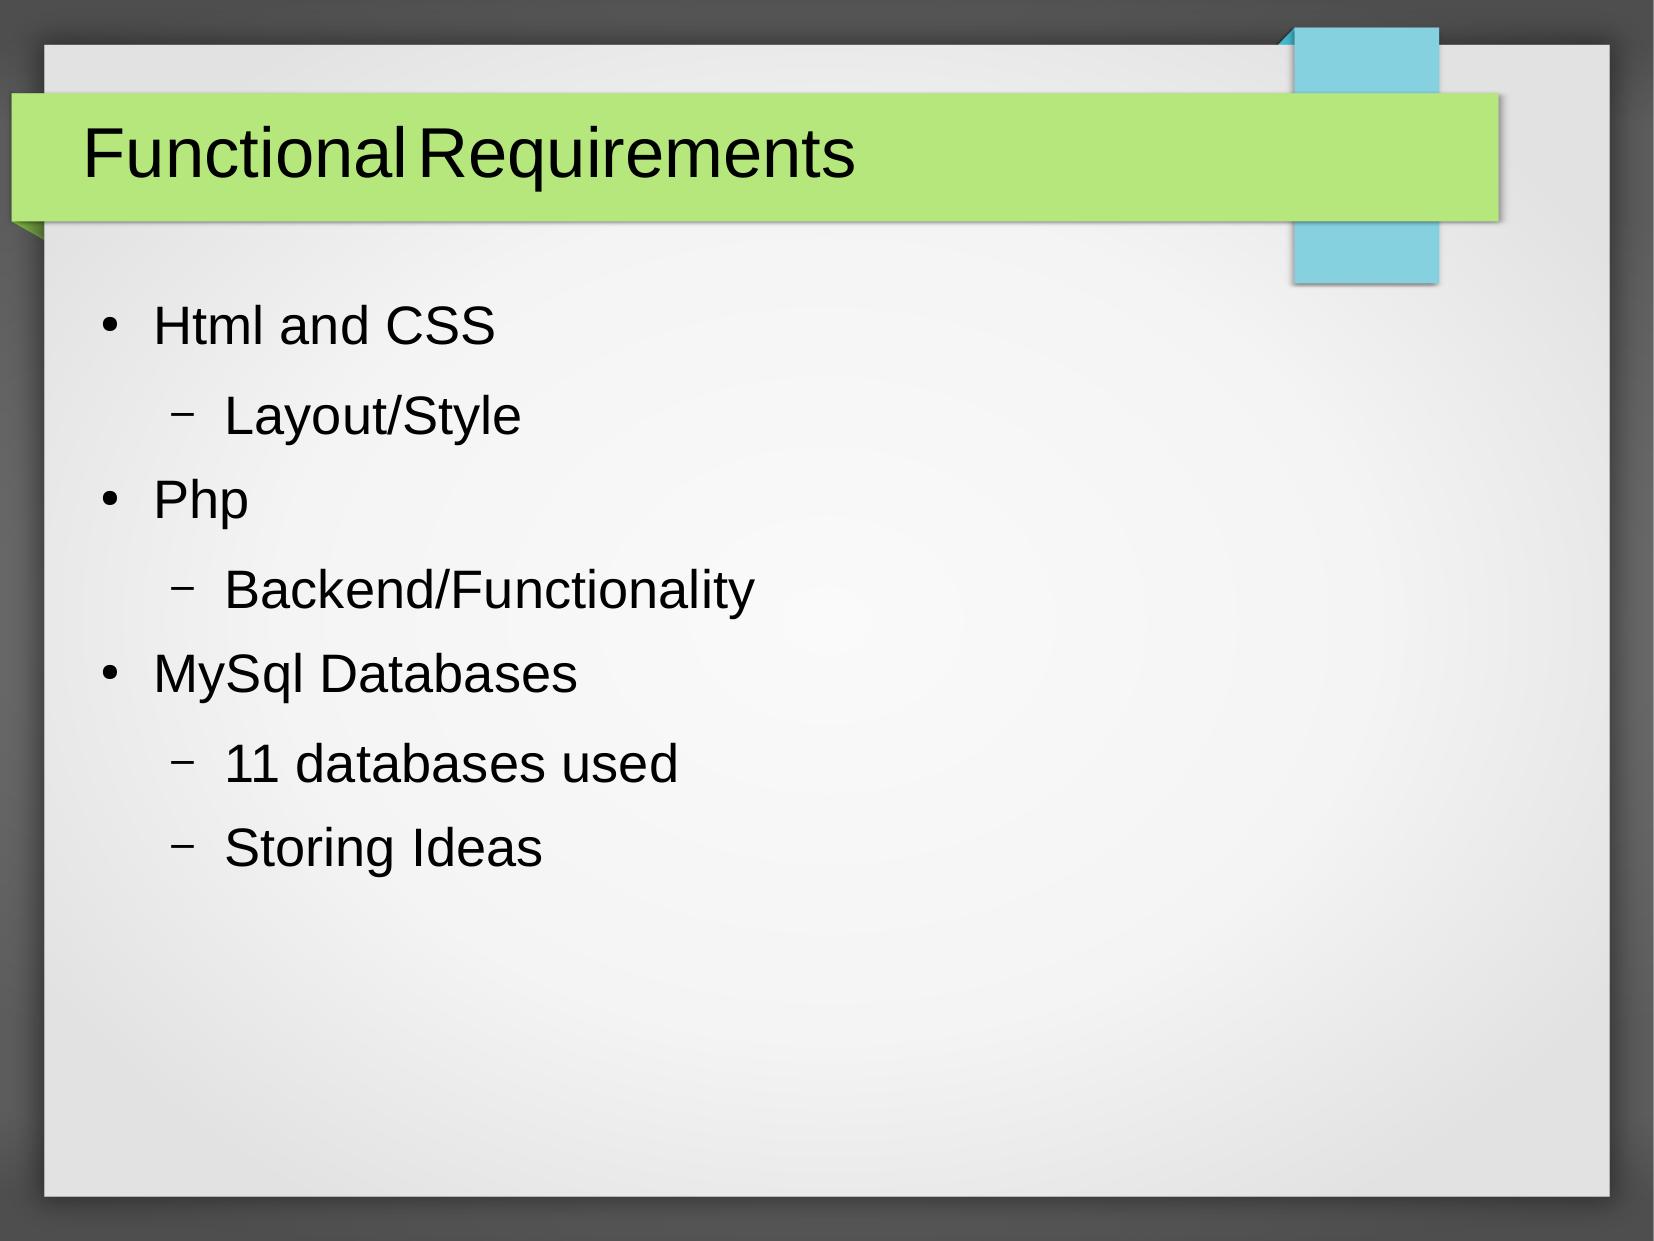

# Functional Requirements
Html and CSS
Layout/Style
Php
Backend/Functionality
MySql Databases
11 databases used
Storing Ideas